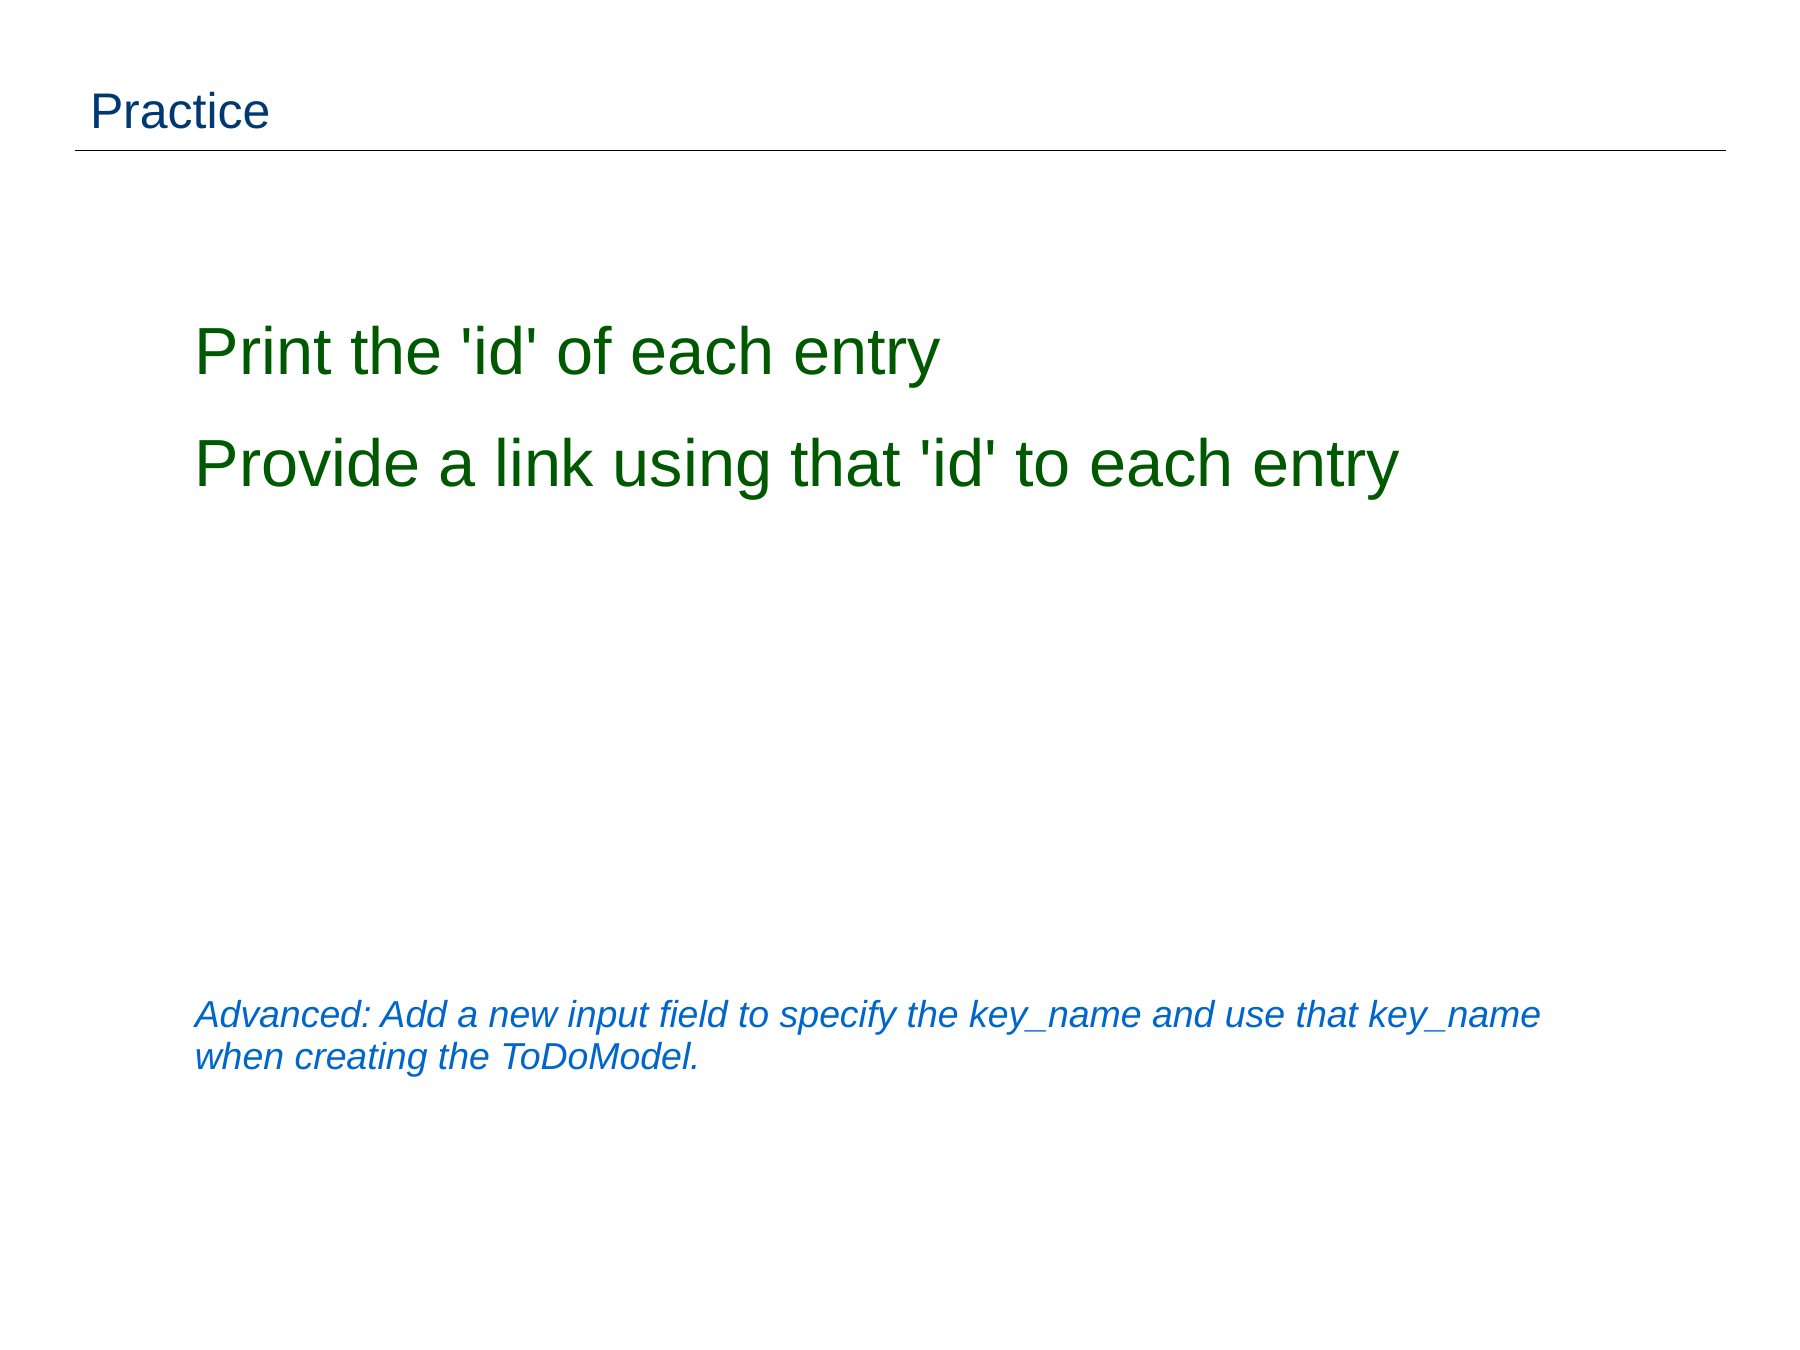

# Practice
Print the 'id' of each entry
Provide a link using that 'id' to each entry
Advanced: Add a new input field to specify the key_name and use that key_name when creating the ToDoModel.